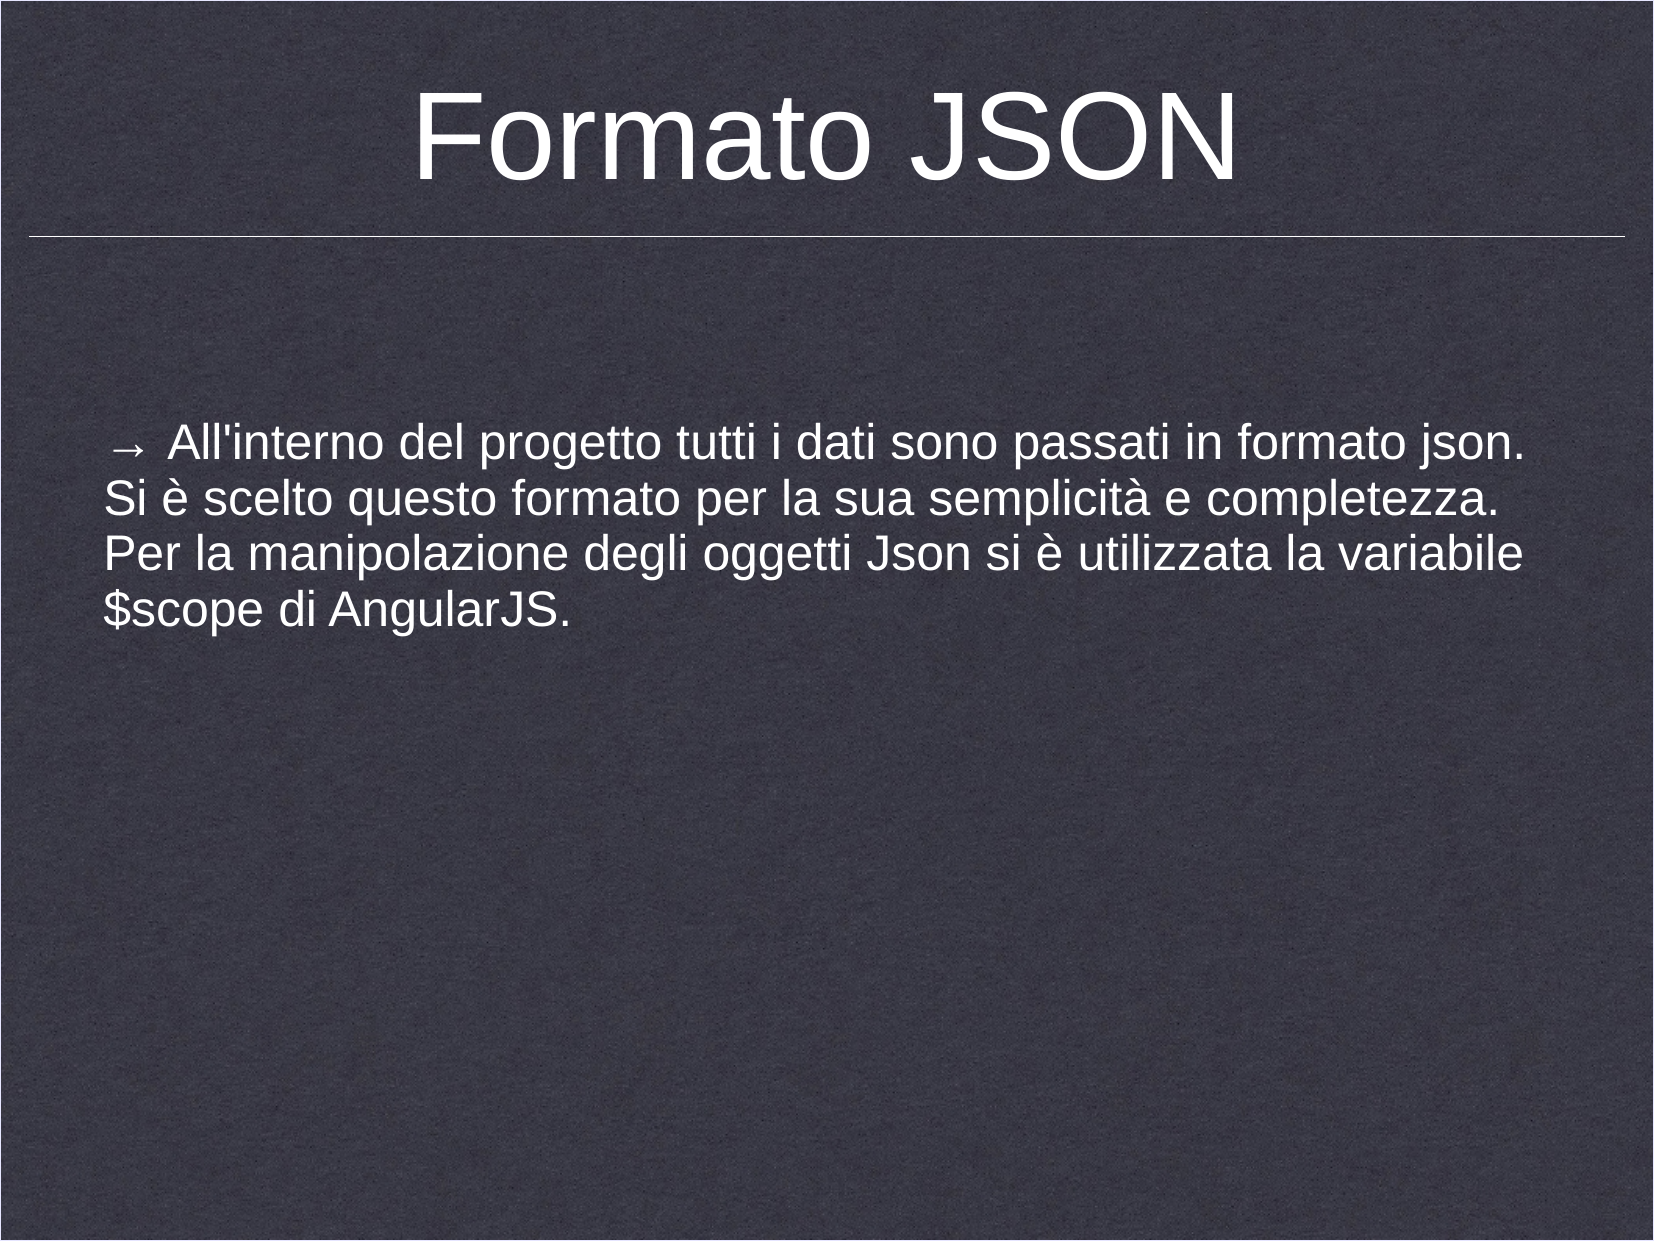

Formato JSON
→ All'interno del progetto tutti i dati sono passati in formato json.
Si è scelto questo formato per la sua semplicità e completezza.
Per la manipolazione degli oggetti Json si è utilizzata la variabile $scope di AngularJS.